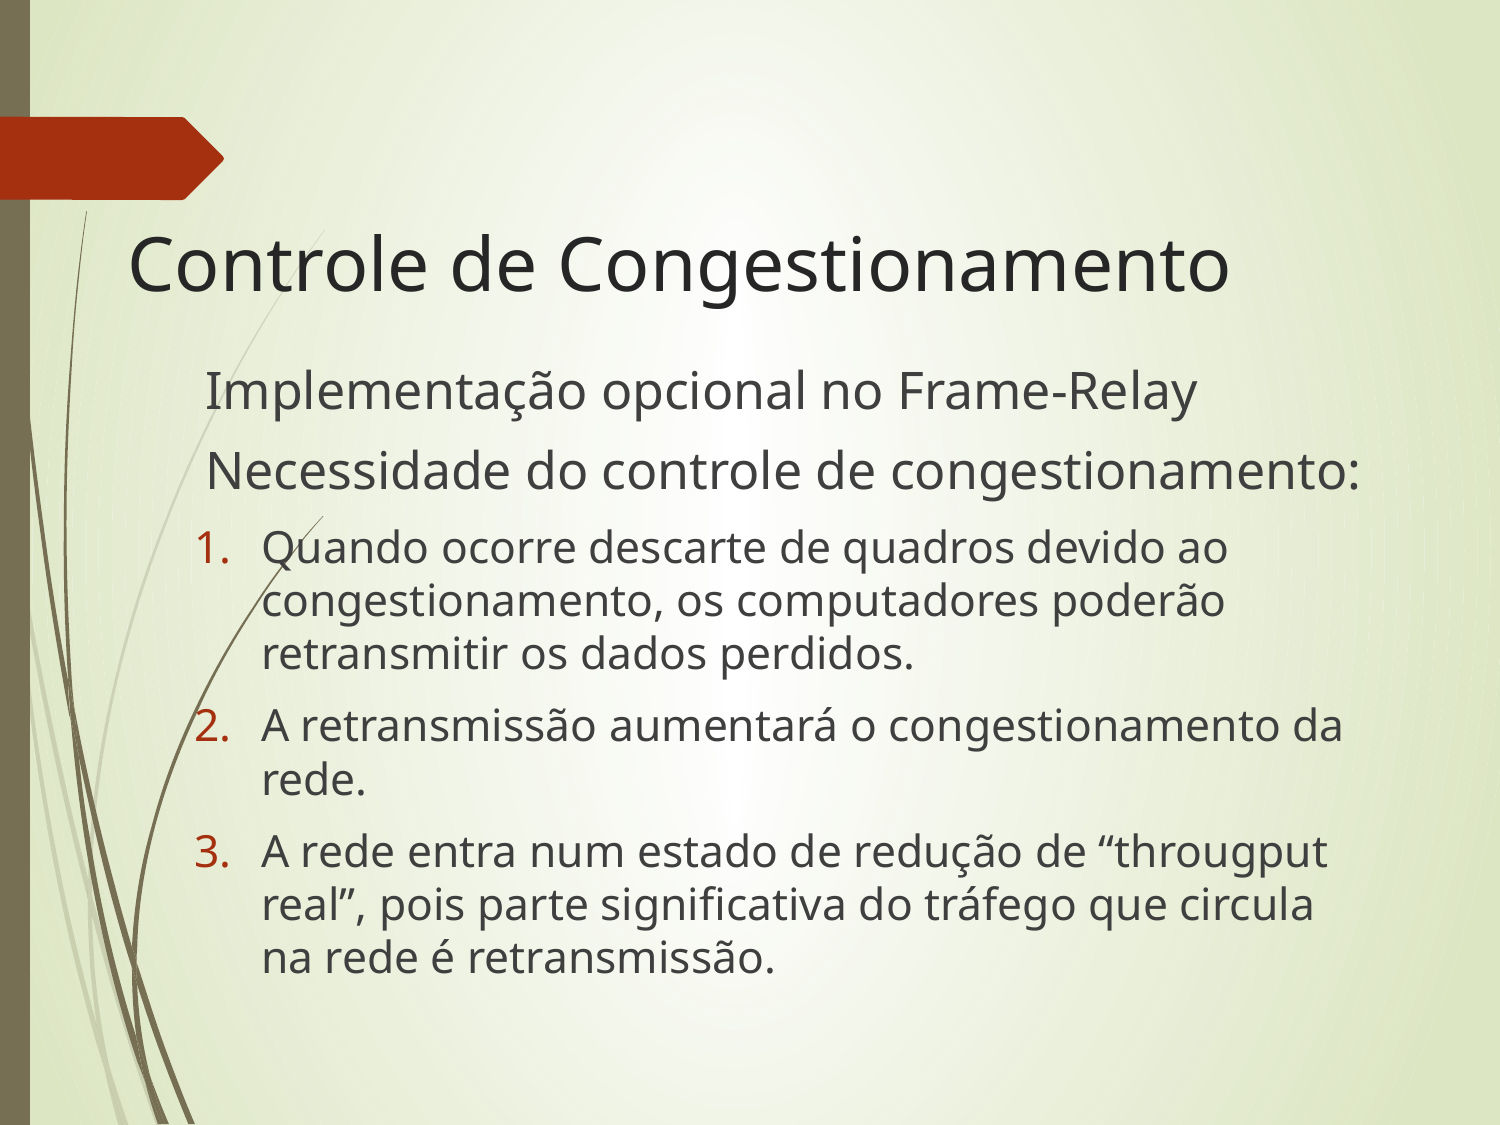

# Controle de Congestionamento
Implementação opcional no Frame-Relay
Necessidade do controle de congestionamento:
Quando ocorre descarte de quadros devido ao congestionamento, os computadores poderão retransmitir os dados perdidos.
A retransmissão aumentará o congestionamento da rede.
A rede entra num estado de redução de “througput real”, pois parte significativa do tráfego que circula na rede é retransmissão.